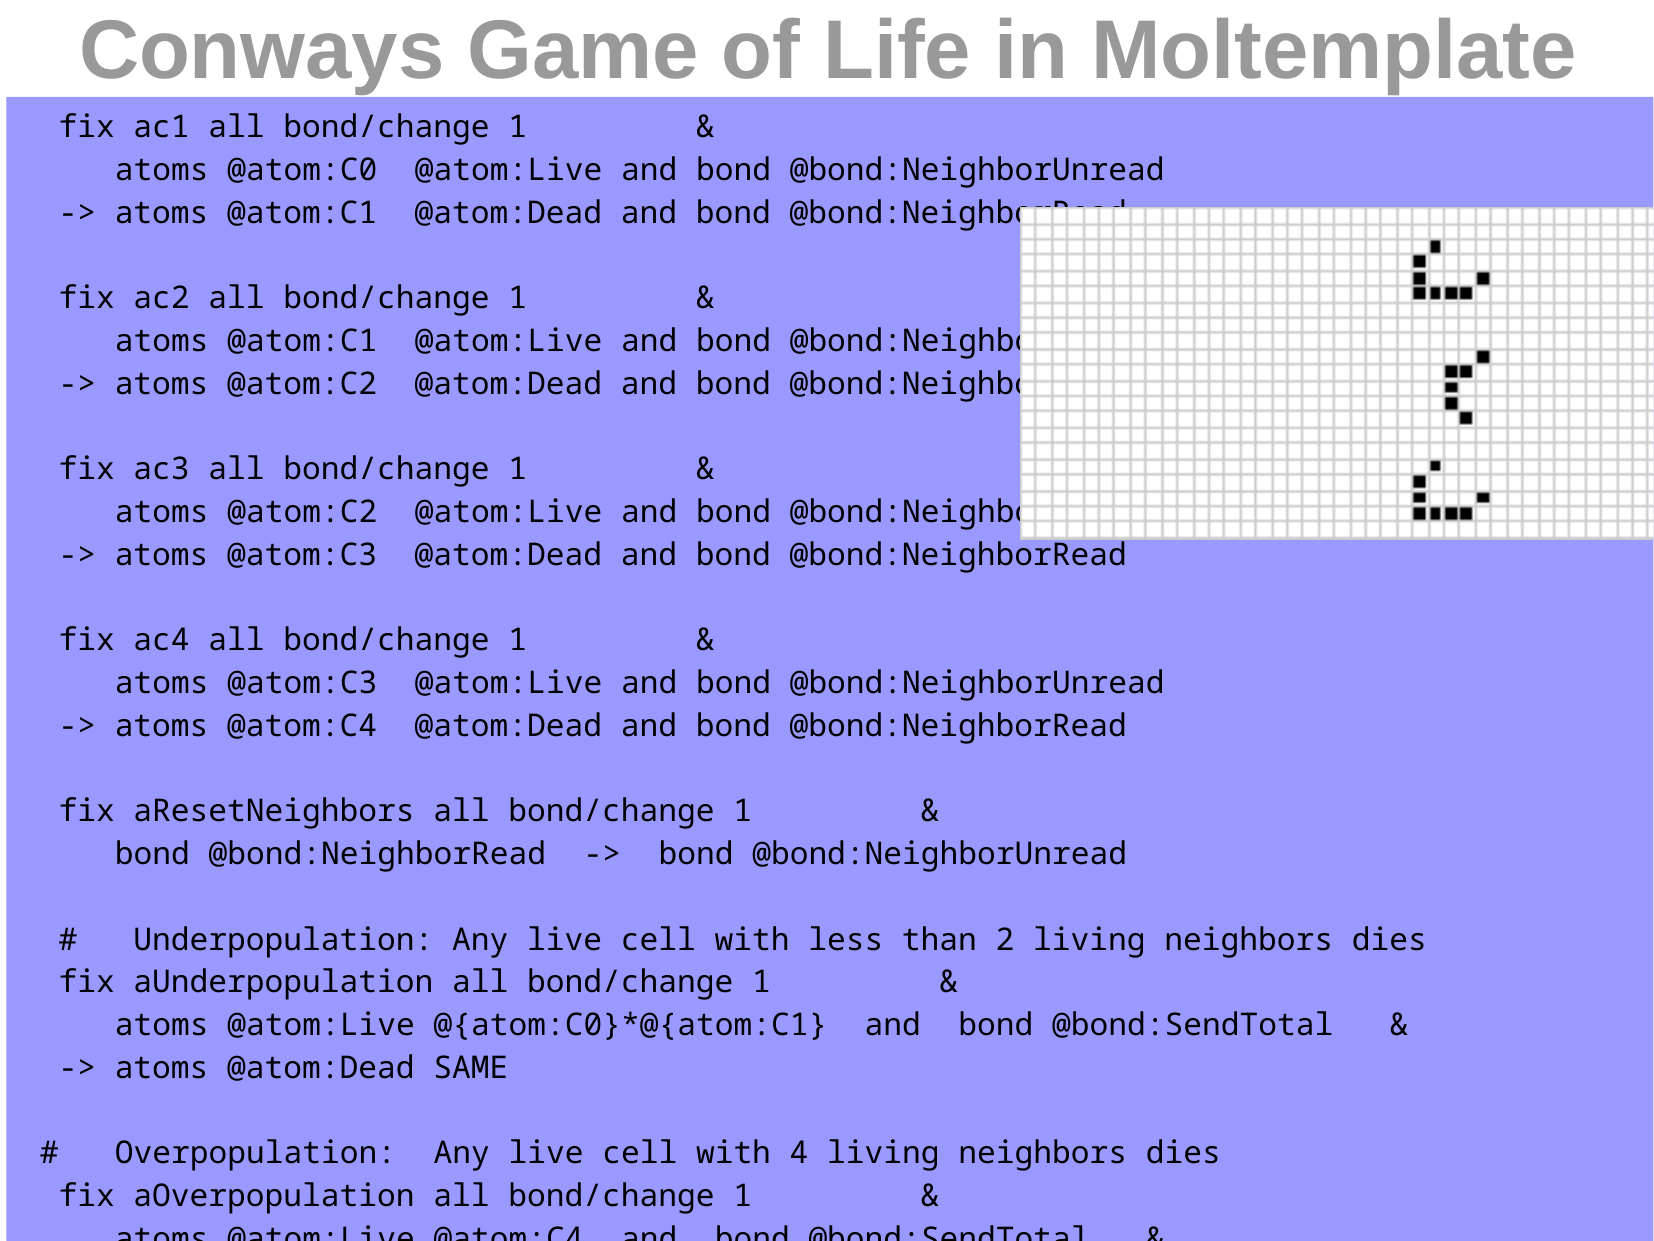

# Conways Game of Life in Moltemplate
 fix ac1 all bond/change 1 &
 atoms @atom:C0 @atom:Live and bond @bond:NeighborUnread
 -> atoms @atom:C1 @atom:Dead and bond @bond:NeighborRead
 fix ac2 all bond/change 1 &
 atoms @atom:C1 @atom:Live and bond @bond:NeighborUnread
 -> atoms @atom:C2 @atom:Dead and bond @bond:NeighborRead
 fix ac3 all bond/change 1 &
 atoms @atom:C2 @atom:Live and bond @bond:NeighborUnread
 -> atoms @atom:C3 @atom:Dead and bond @bond:NeighborRead
 fix ac4 all bond/change 1 &
 atoms @atom:C3 @atom:Live and bond @bond:NeighborUnread
 -> atoms @atom:C4 @atom:Dead and bond @bond:NeighborRead
 fix aResetNeighbors all bond/change 1 &
 bond @bond:NeighborRead -> bond @bond:NeighborUnread
 # Underpopulation: Any live cell with less than 2 living neighbors dies
 fix aUnderpopulation all bond/change 1 &
 atoms @atom:Live @{atom:C0}*@{atom:C1} and bond @bond:SendTotal &
 -> atoms @atom:Dead SAME
 # Overpopulation: Any live cell with 4 living neighbors dies
 fix aOverpopulation all bond/change 1 &
 atoms @atom:Live @atom:C4 and bond @bond:SendTotal &
 -> atoms @atom:Dead SAME
 # Birth: Any dead cell with exactly 3 living neighbors lives
 fix aBirth all bond/change 1 &
 atoms @atom:Dead @atom:C3 and bond @bond:SendTotal &
 -> atoms @atom:Live SAME
 fix aResetCounters all atom/change 1 &
 atom * -> atom @atom:C0